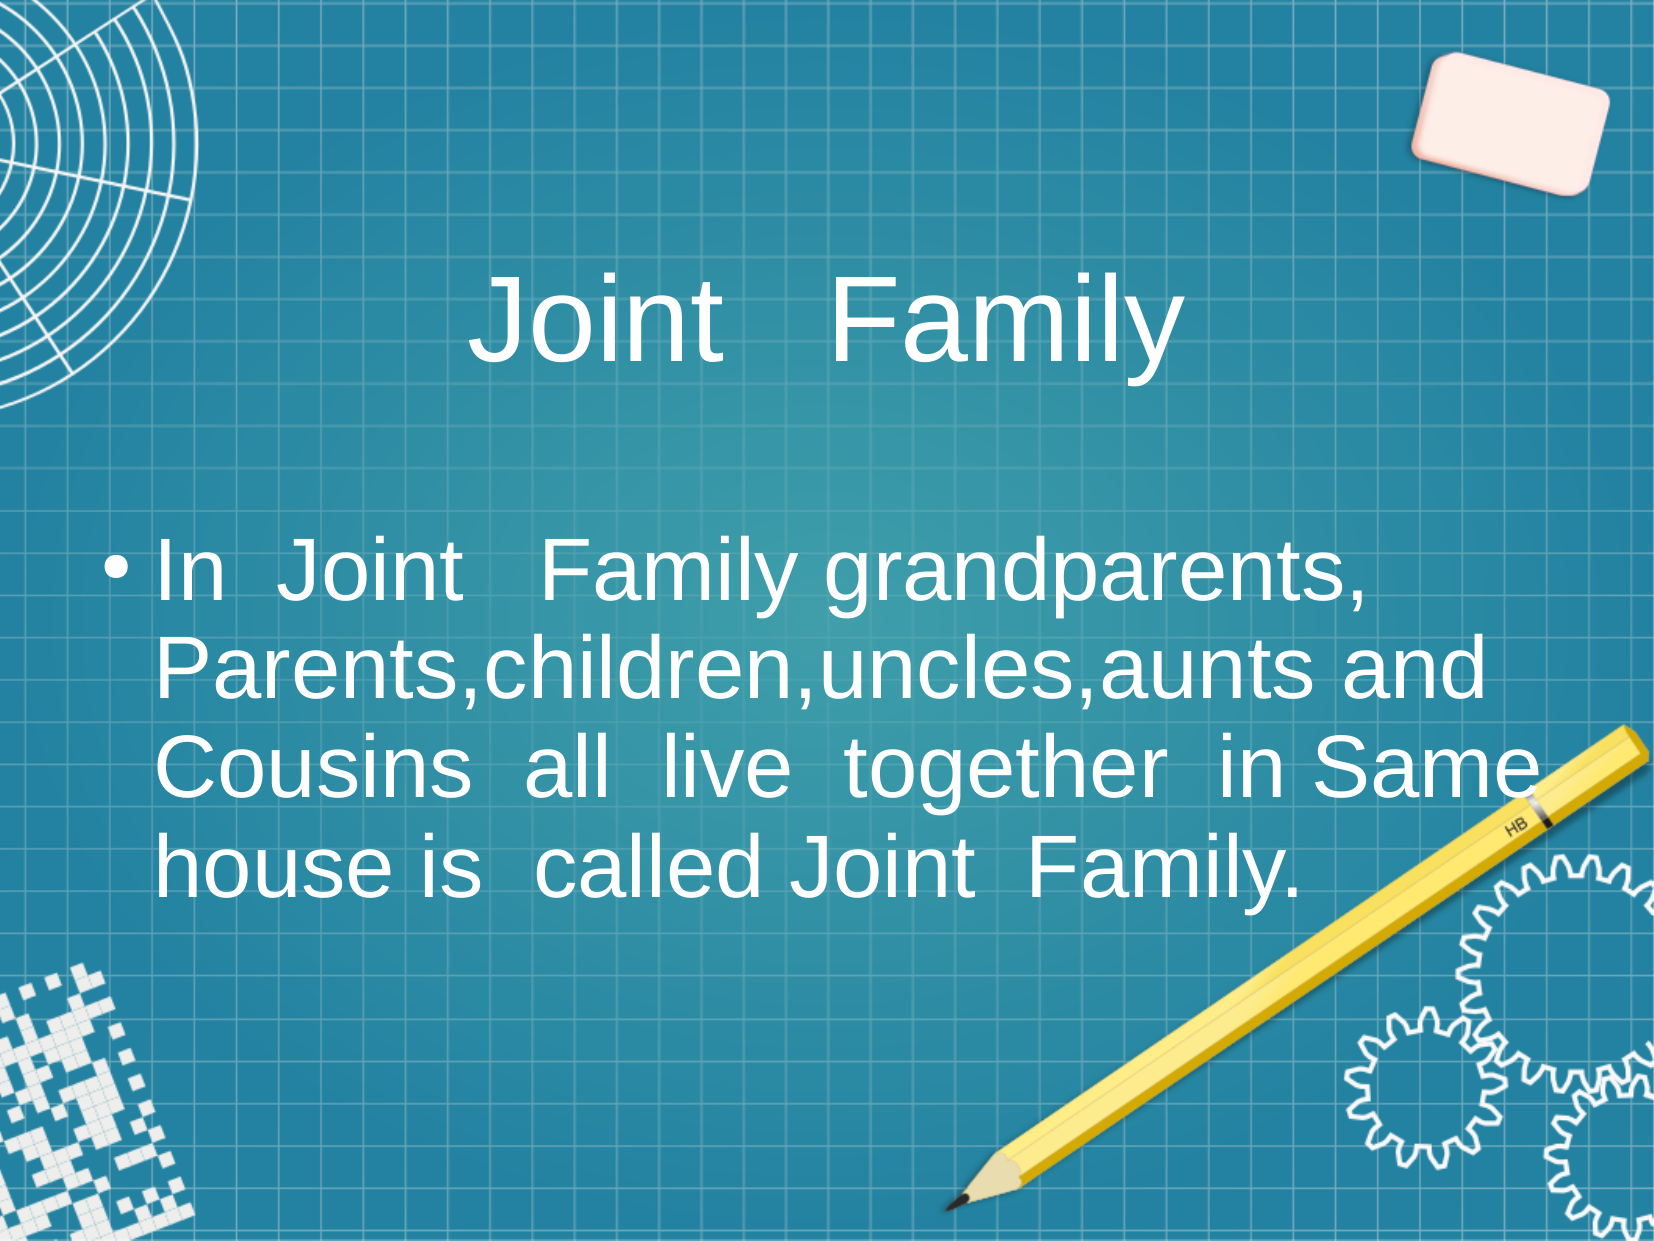

# Joint Family
In Joint Family grandparents, Parents,children,uncles,aunts and Cousins all live together in Same house is called Joint Family.